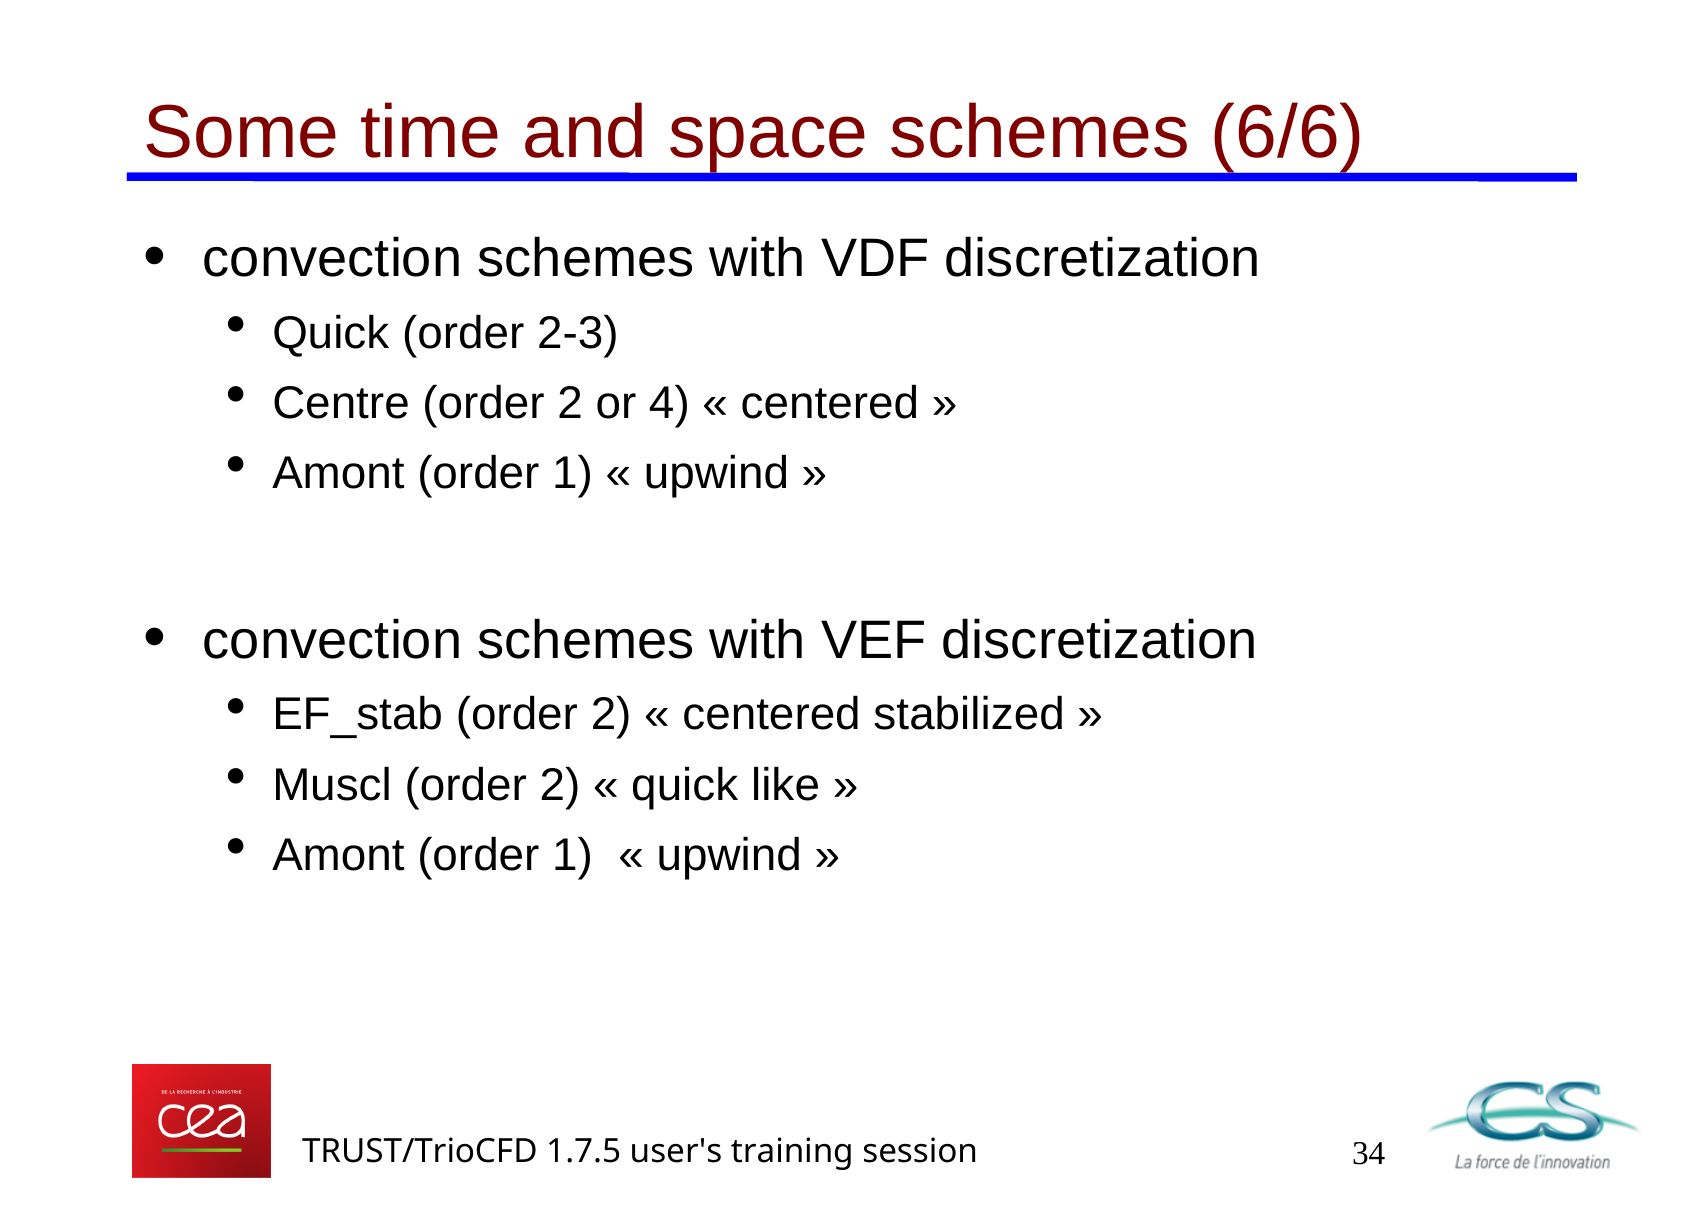

# Some time and space schemes (6/6)
convection schemes with VDF discretization
Quick (order 2-3)
Centre (order 2 or 4) « centered »
Amont (order 1) « upwind »
convection schemes with VEF discretization
EF_stab (order 2) « centered stabilized »
Muscl (order 2) « quick like »
Amont (order 1)  « upwind »
TRUST/TrioCFD 1.7.5 user's training session
34